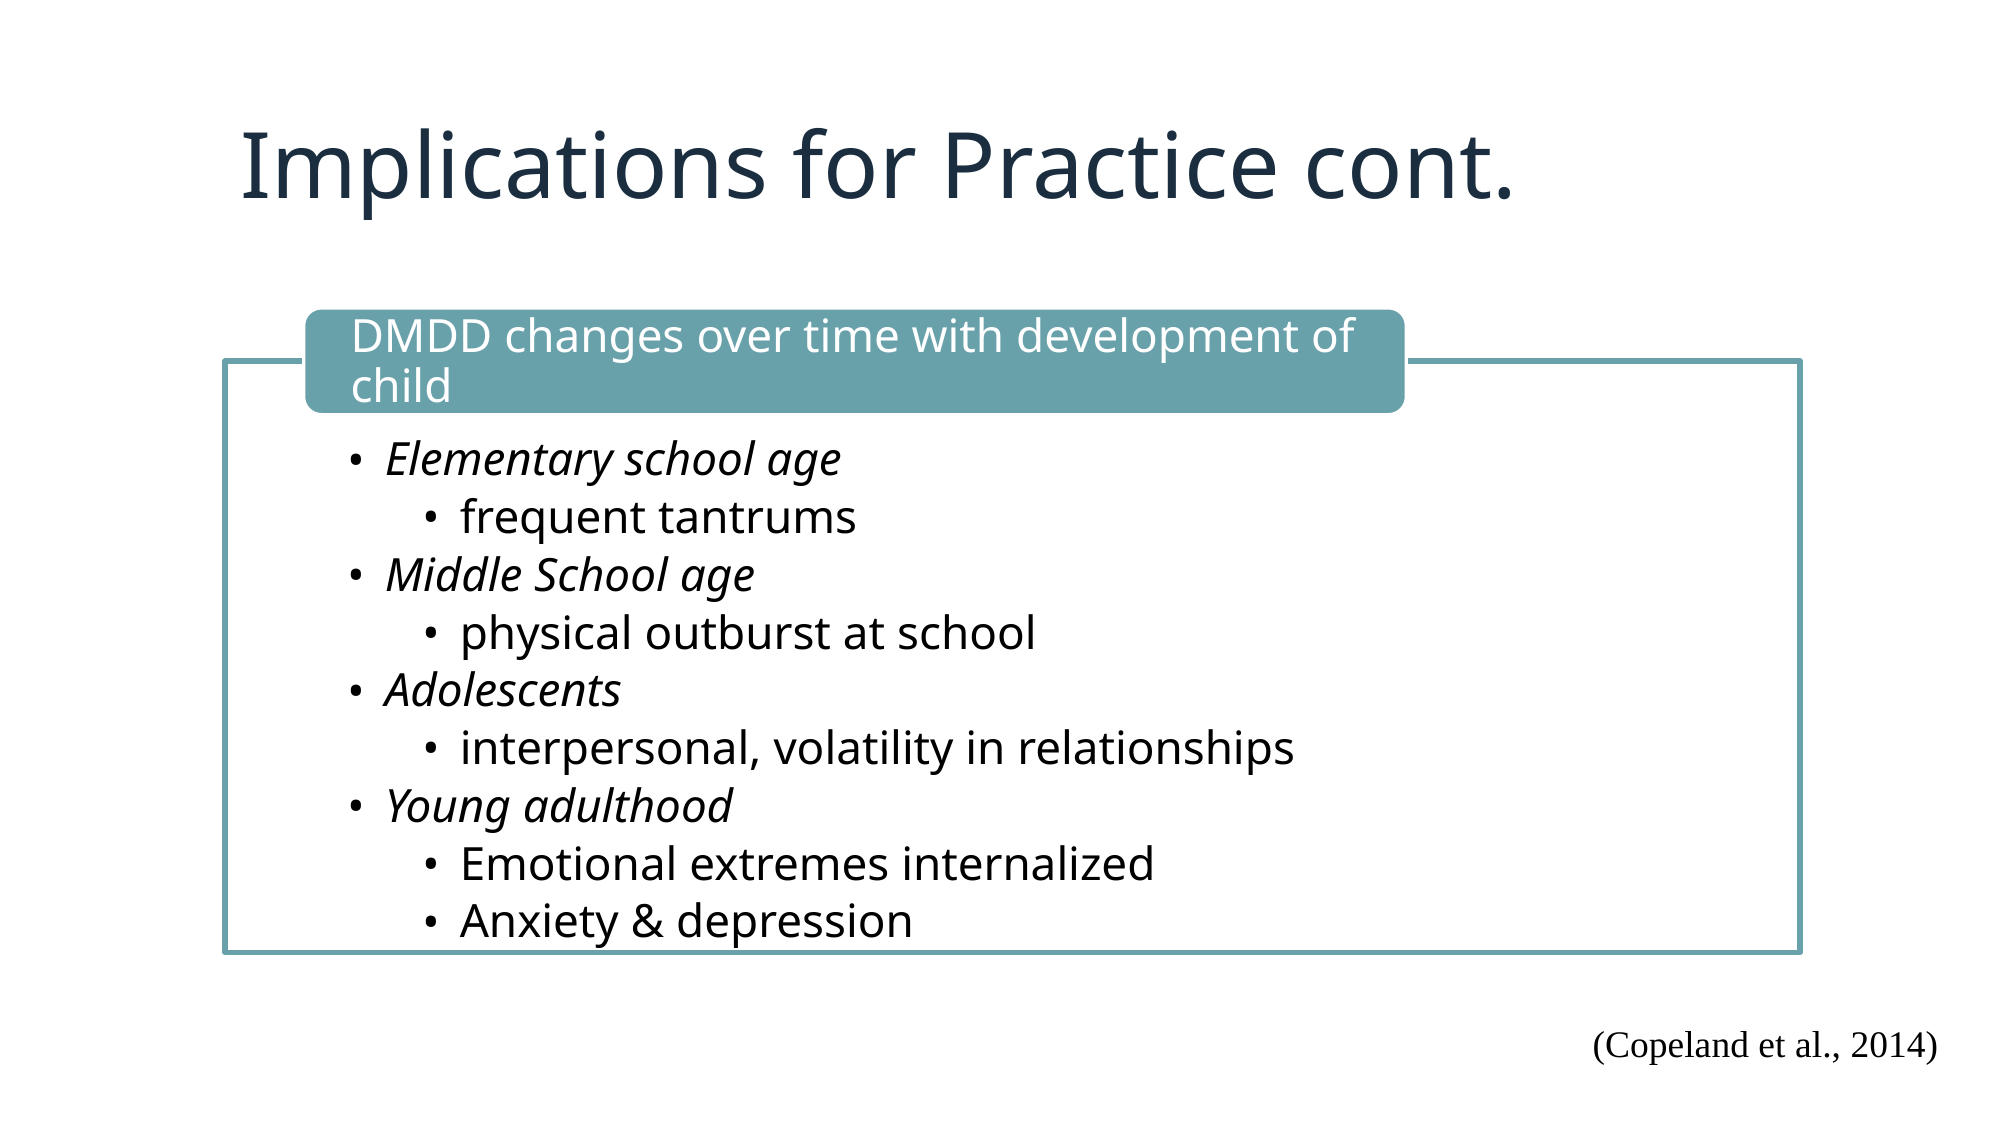

# Implications for Practice cont.
DMDD changes over time with development of child
Elementary school age
frequent tantrums
Middle School age
physical outburst at school
Adolescents
interpersonal, volatility in relationships
Young adulthood
Emotional extremes internalized
Anxiety & depression
(Copeland et al., 2014)